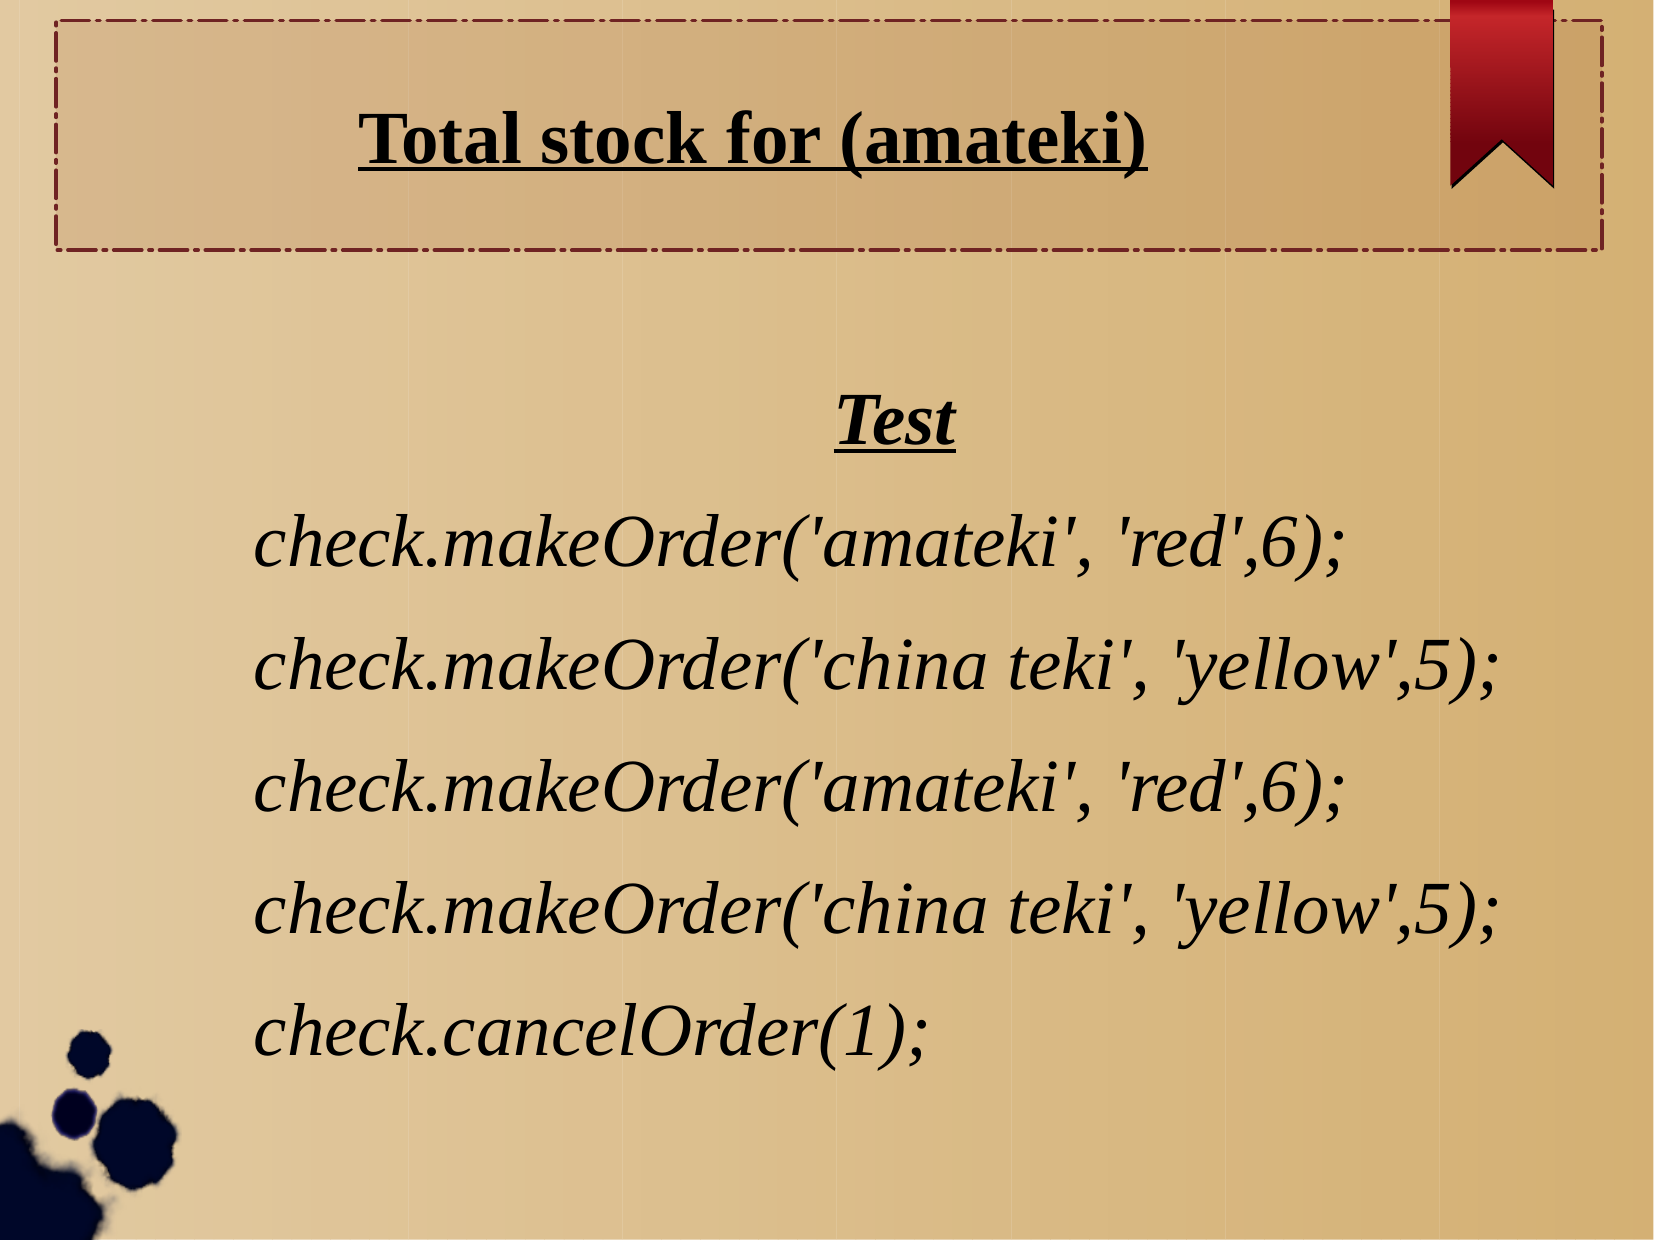

# Total stock for (amateki)
Test
check.makeOrder('amateki', 'red',6);
check.makeOrder('china teki', 'yellow',5);
check.makeOrder('amateki', 'red',6);
check.makeOrder('china teki', 'yellow',5);
check.cancelOrder(1);